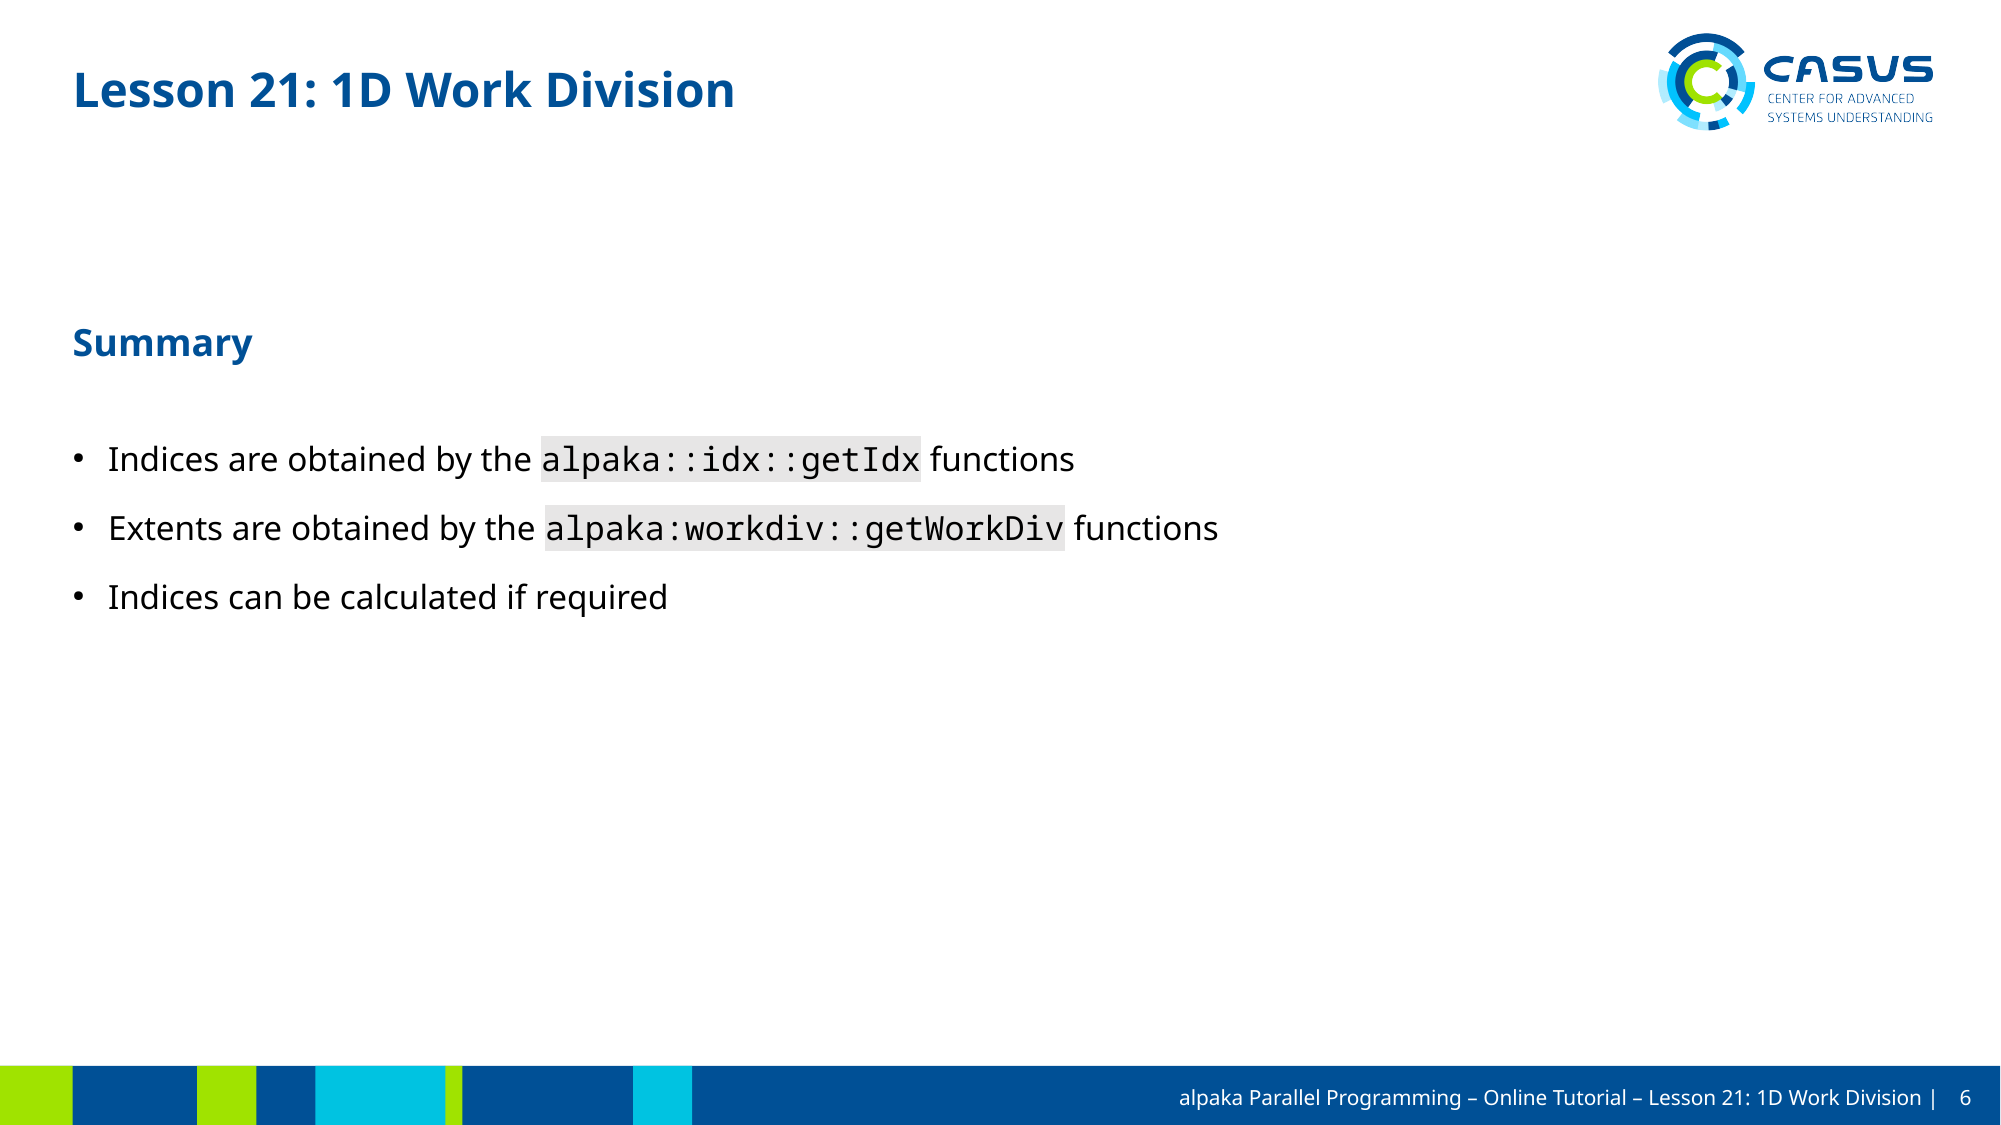

# Lesson 21: 1D Work Division
Summary
Indices are obtained by the alpaka::idx::getIdx functions
Extents are obtained by the alpaka:workdiv::getWorkDiv functions
Indices can be calculated if required
alpaka Parallel Programming – Online Tutorial – Lesson 21: 1D Work Division
6